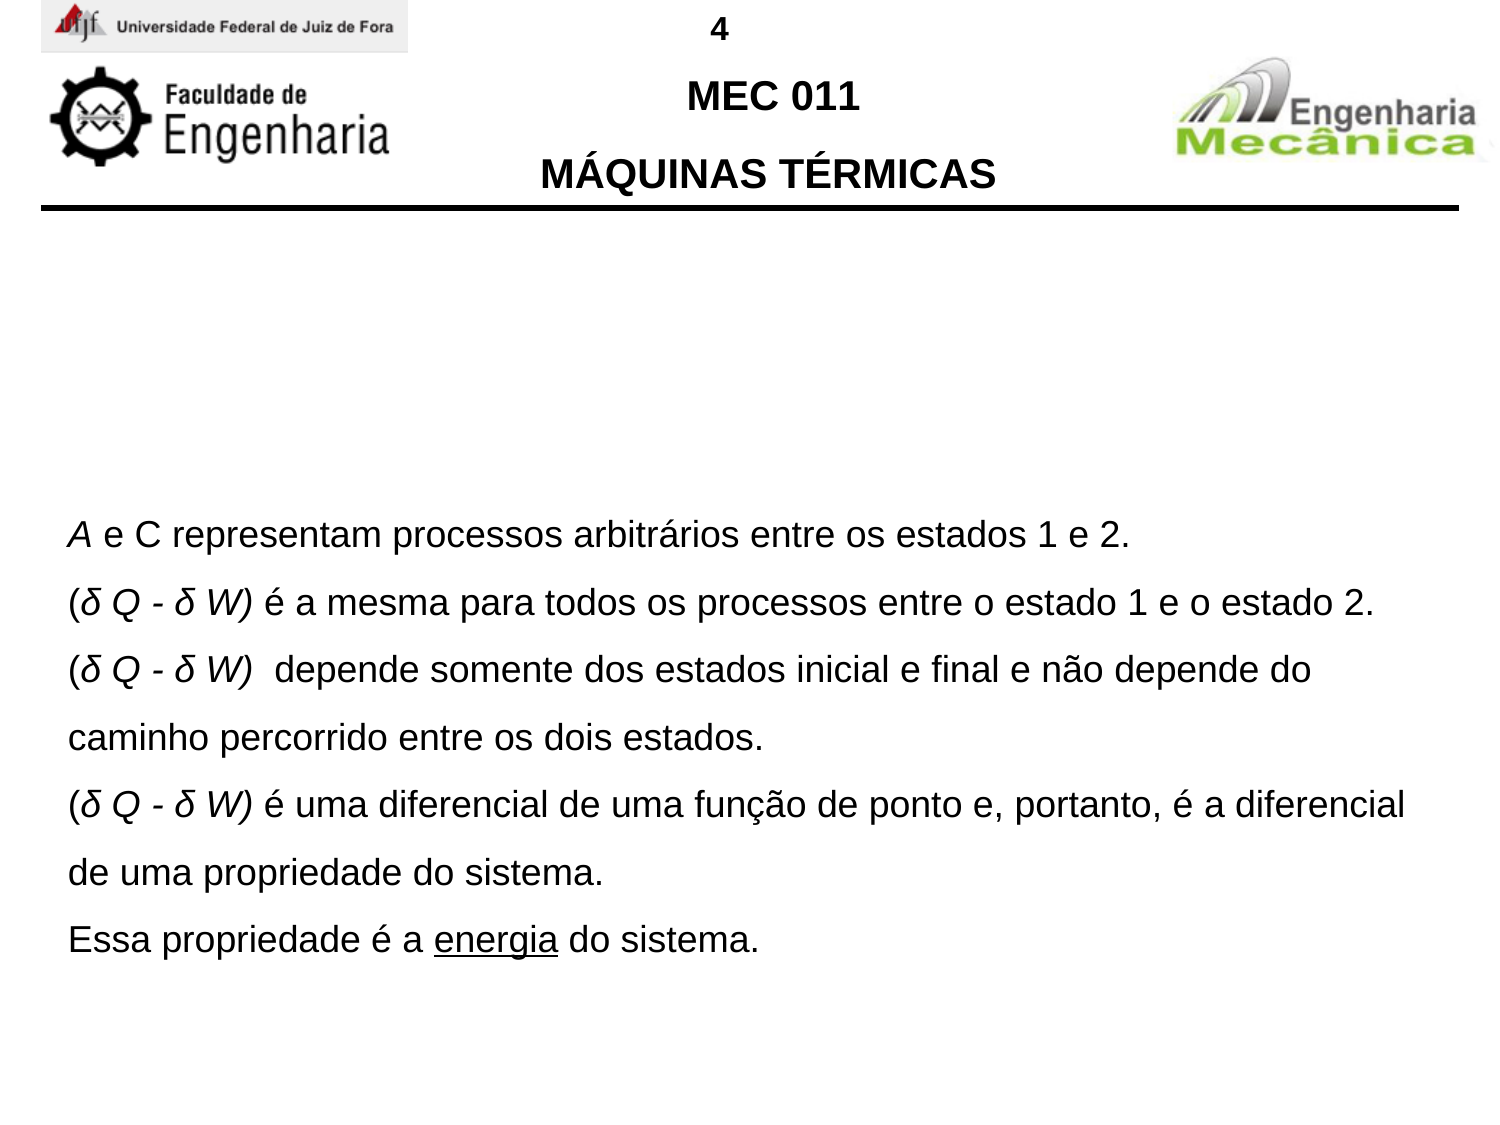

A e C representam processos arbitrários entre os estados 1 e 2.
(δ Q - δ W) é a mesma para todos os processos entre o estado 1 e o estado 2.
(δ Q - δ W) depende somente dos estados inicial e final e não depende do caminho percorrido entre os dois estados.
(δ Q - δ W) é uma diferencial de uma função de ponto e, portanto, é a diferencial de uma propriedade do sistema.
Essa propriedade é a energia do sistema.